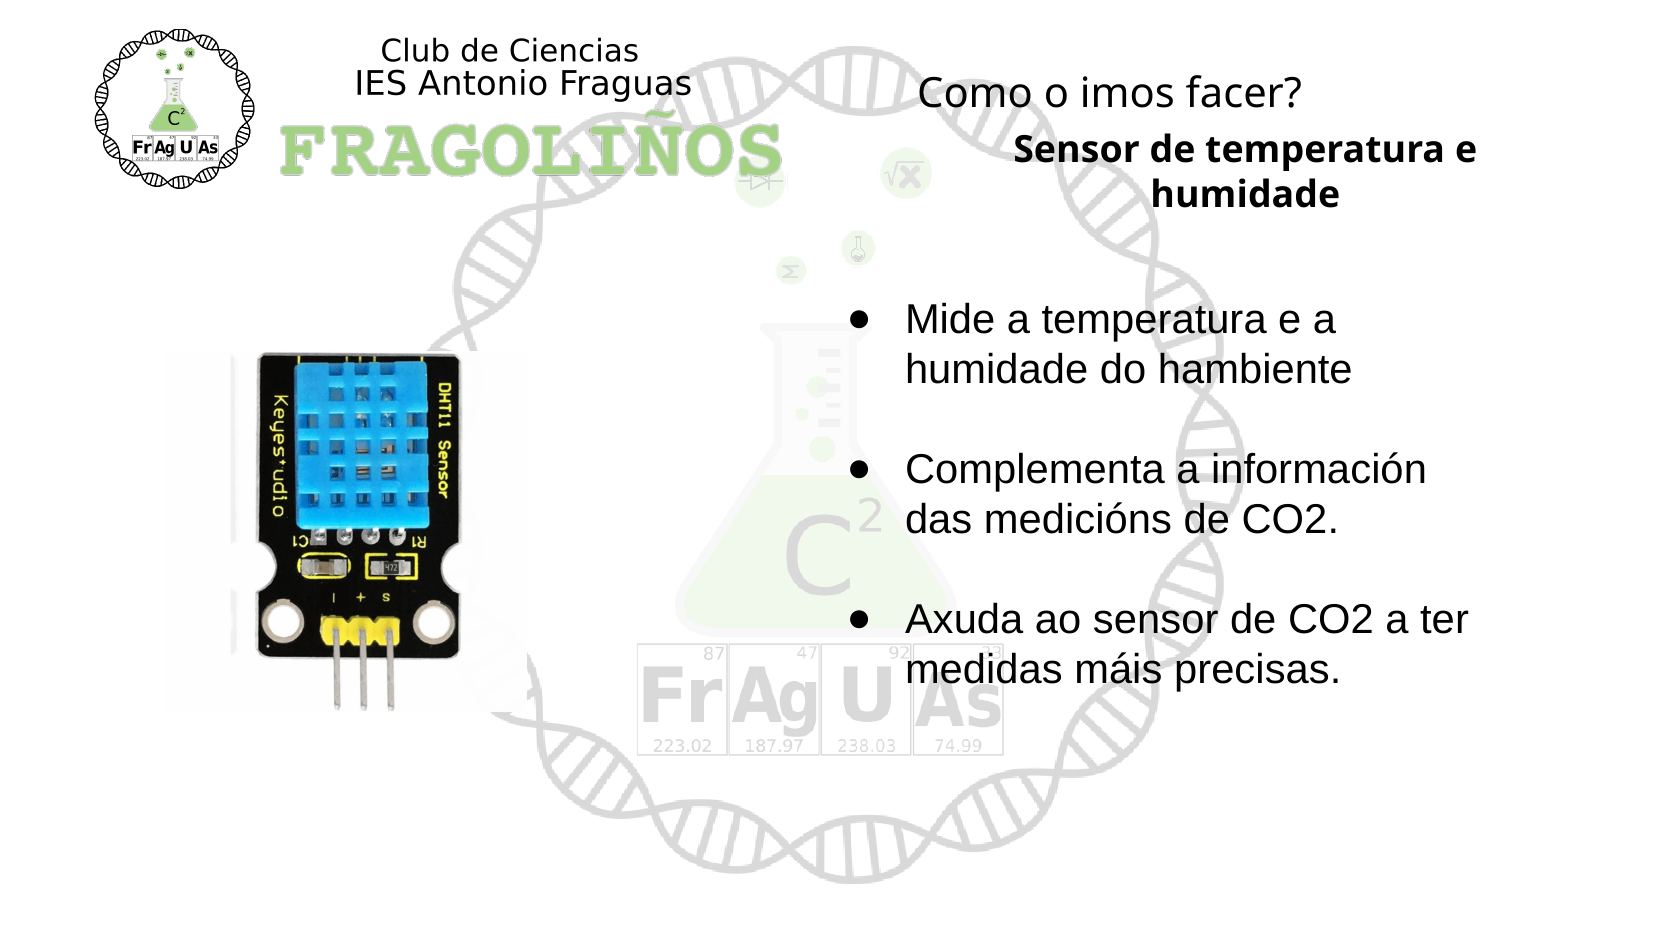

Como o imos facer?
Sensor de temperatura e humidade
Mide a temperatura e a humidade do hambiente
Complementa a información das medicións de CO2.
Axuda ao sensor de CO2 a ter medidas máis precisas.